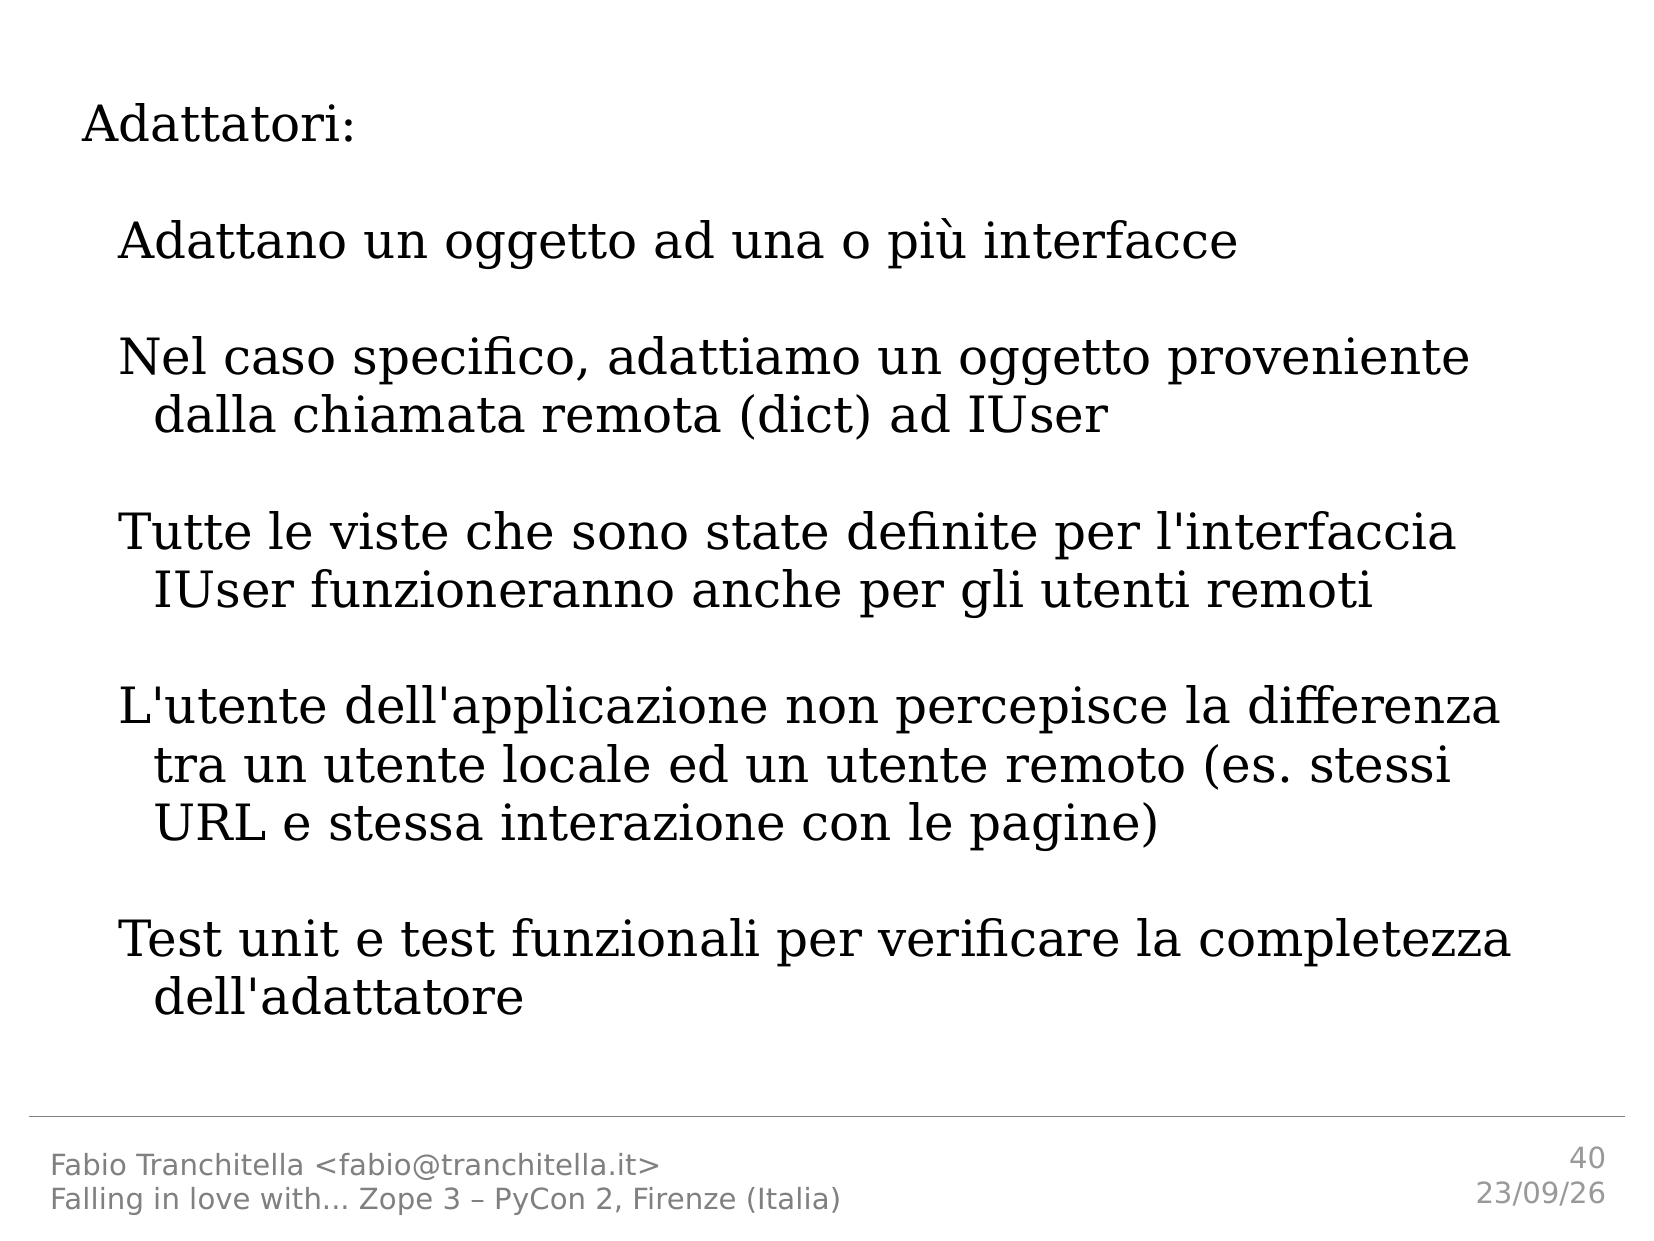

# Adattatori:
Adattano un oggetto ad una o più interfacce
Nel caso specifico, adattiamo un oggetto proveniente dalla chiamata remota (dict) ad IUser
Tutte le viste che sono state definite per l'interfaccia IUser funzioneranno anche per gli utenti remoti
L'utente dell'applicazione non percepisce la differenza tra un utente locale ed un utente remoto (es. stessi URL e stessa interazione con le pagine)
Test unit e test funzionali per verificare la completezza dell'adattatore
40